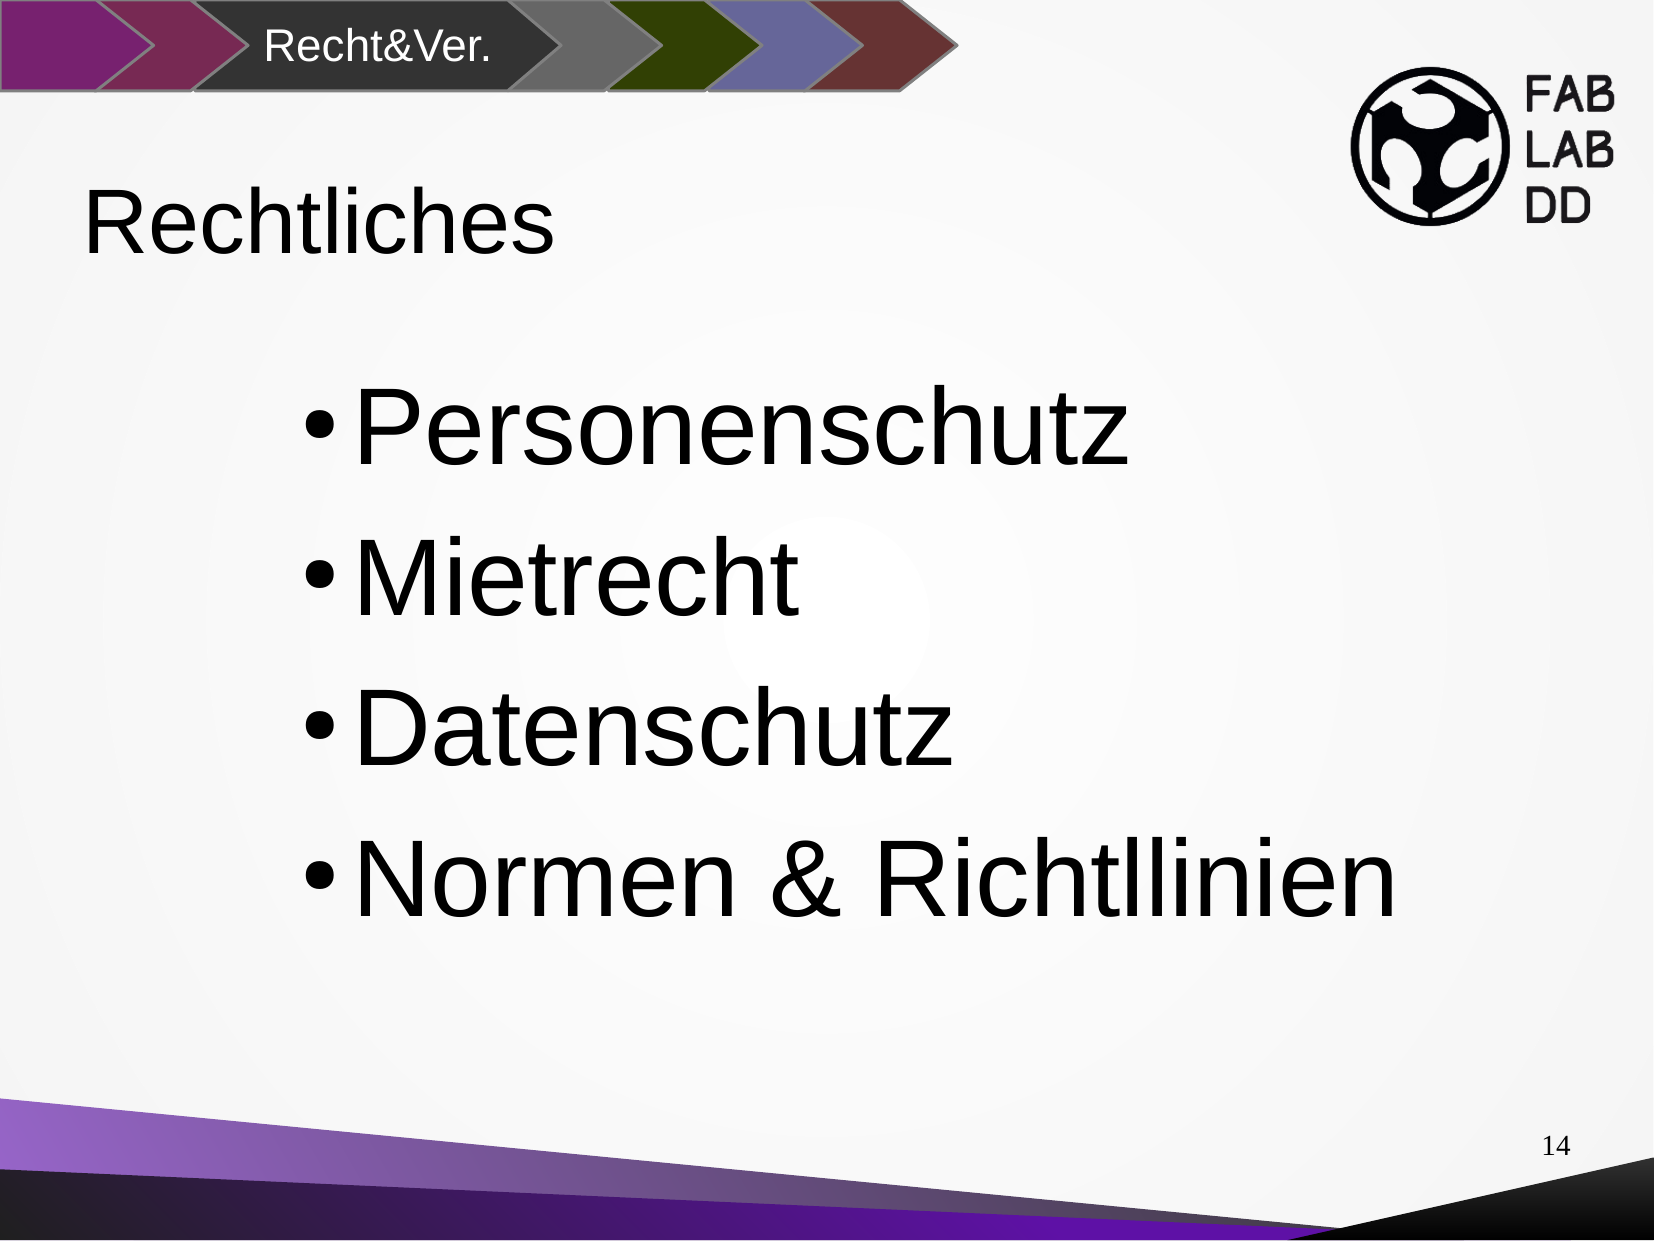

Recht&Ver.
# Rechtliches
Personenschutz
Mietrecht
Datenschutz
Normen & Richtllinien